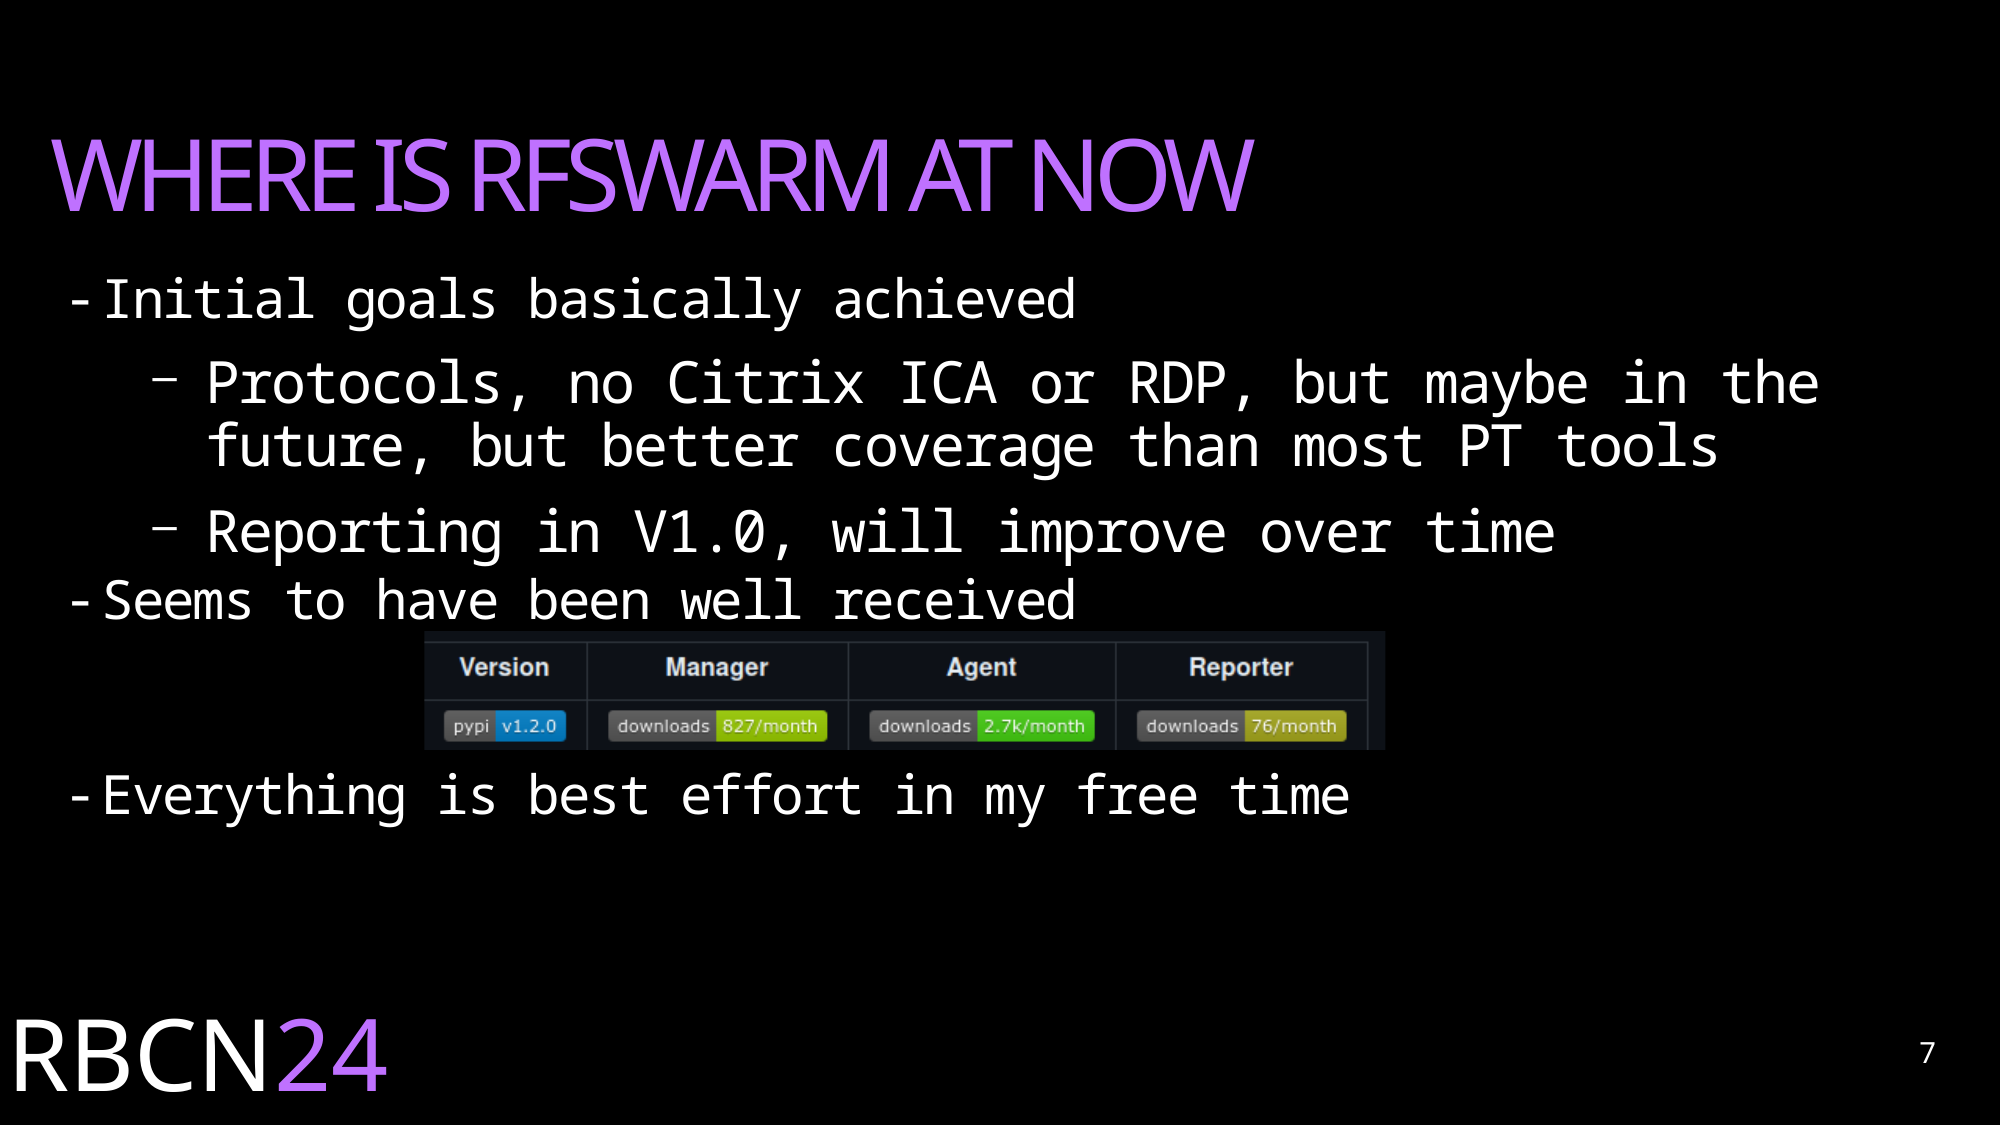

#
where is RFSwarm at now
Initial goals basically achieved
Protocols, no Citrix ICA or RDP, but maybe in the future, but better coverage than most PT tools
Reporting in V1.0, will improve over time
Seems to have been well received
Everything is best effort in my free time
7